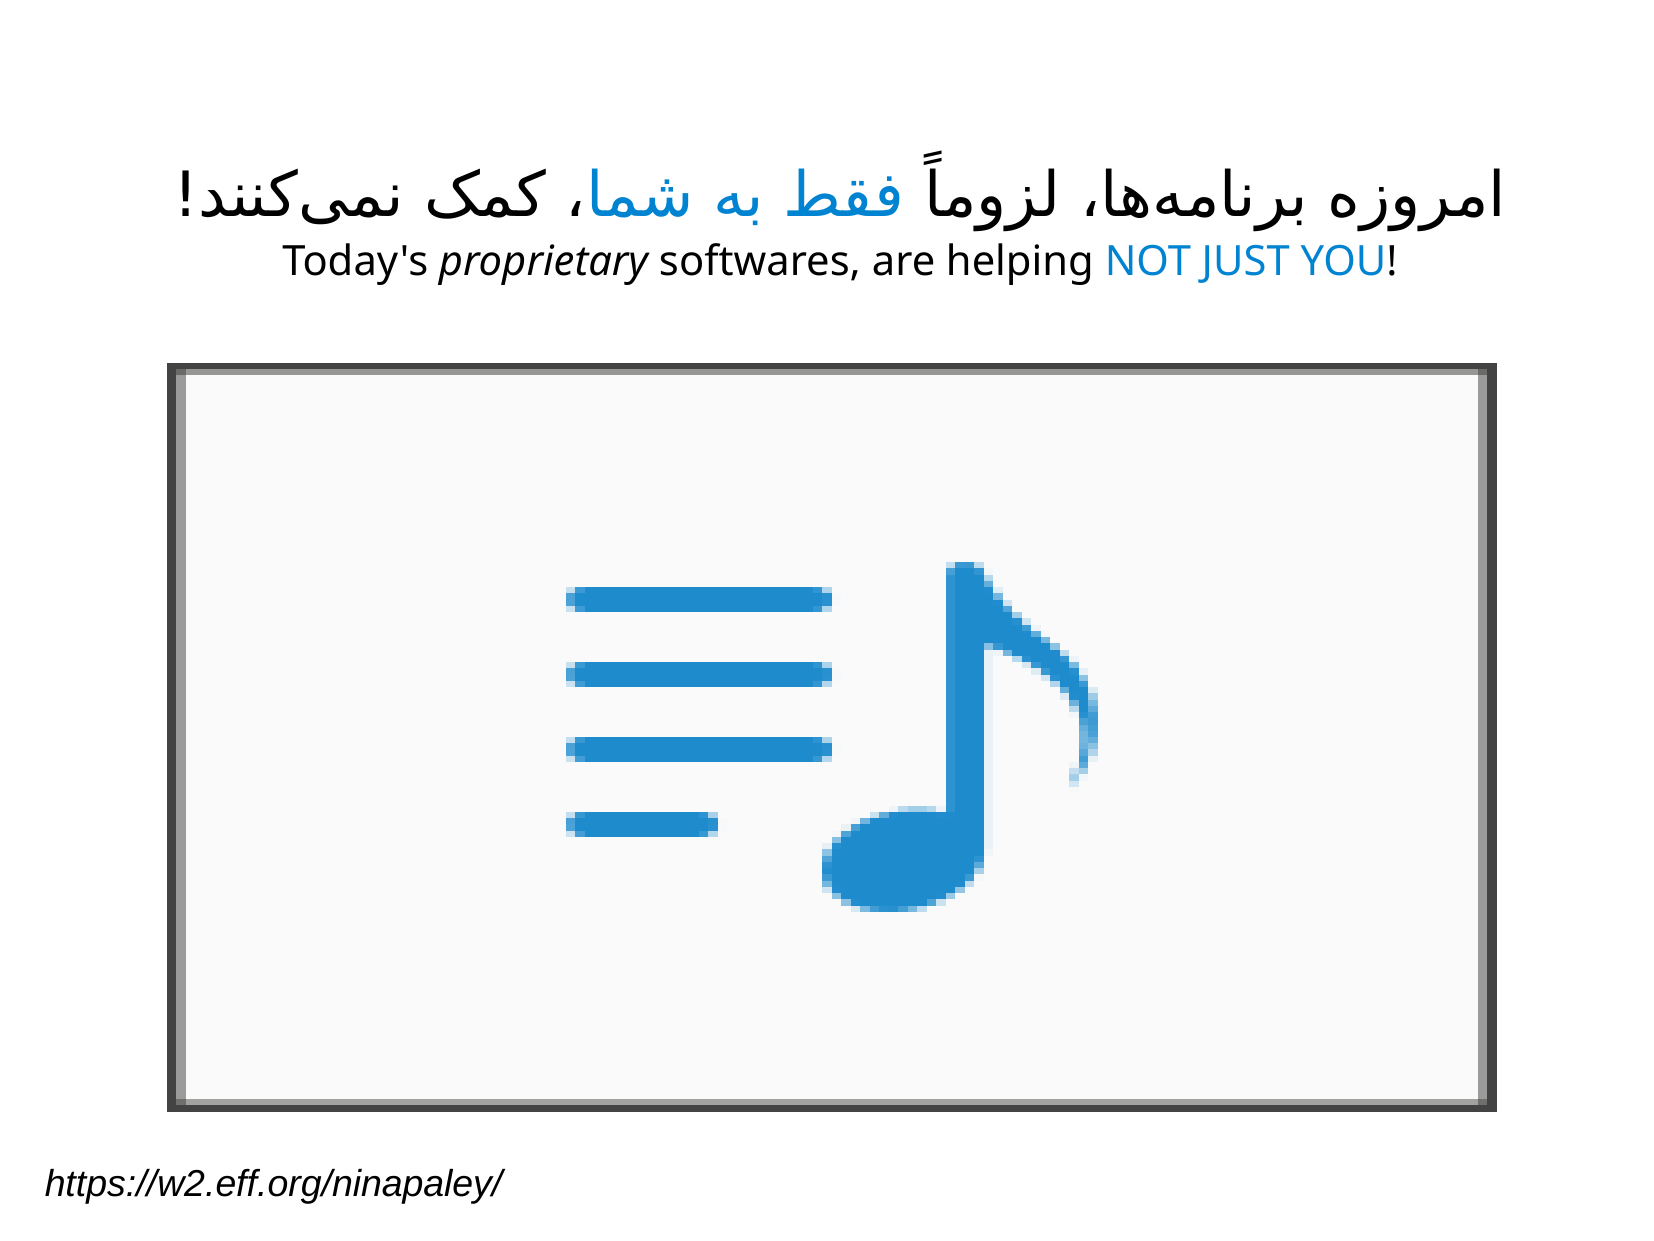

امروزه برنامه‌ها، لزوماً فقط به شما، کمک نمی‌کنند!
Today's proprietary softwares, are helping NOT JUST YOU!
https://w2.eff.org/ninapaley/